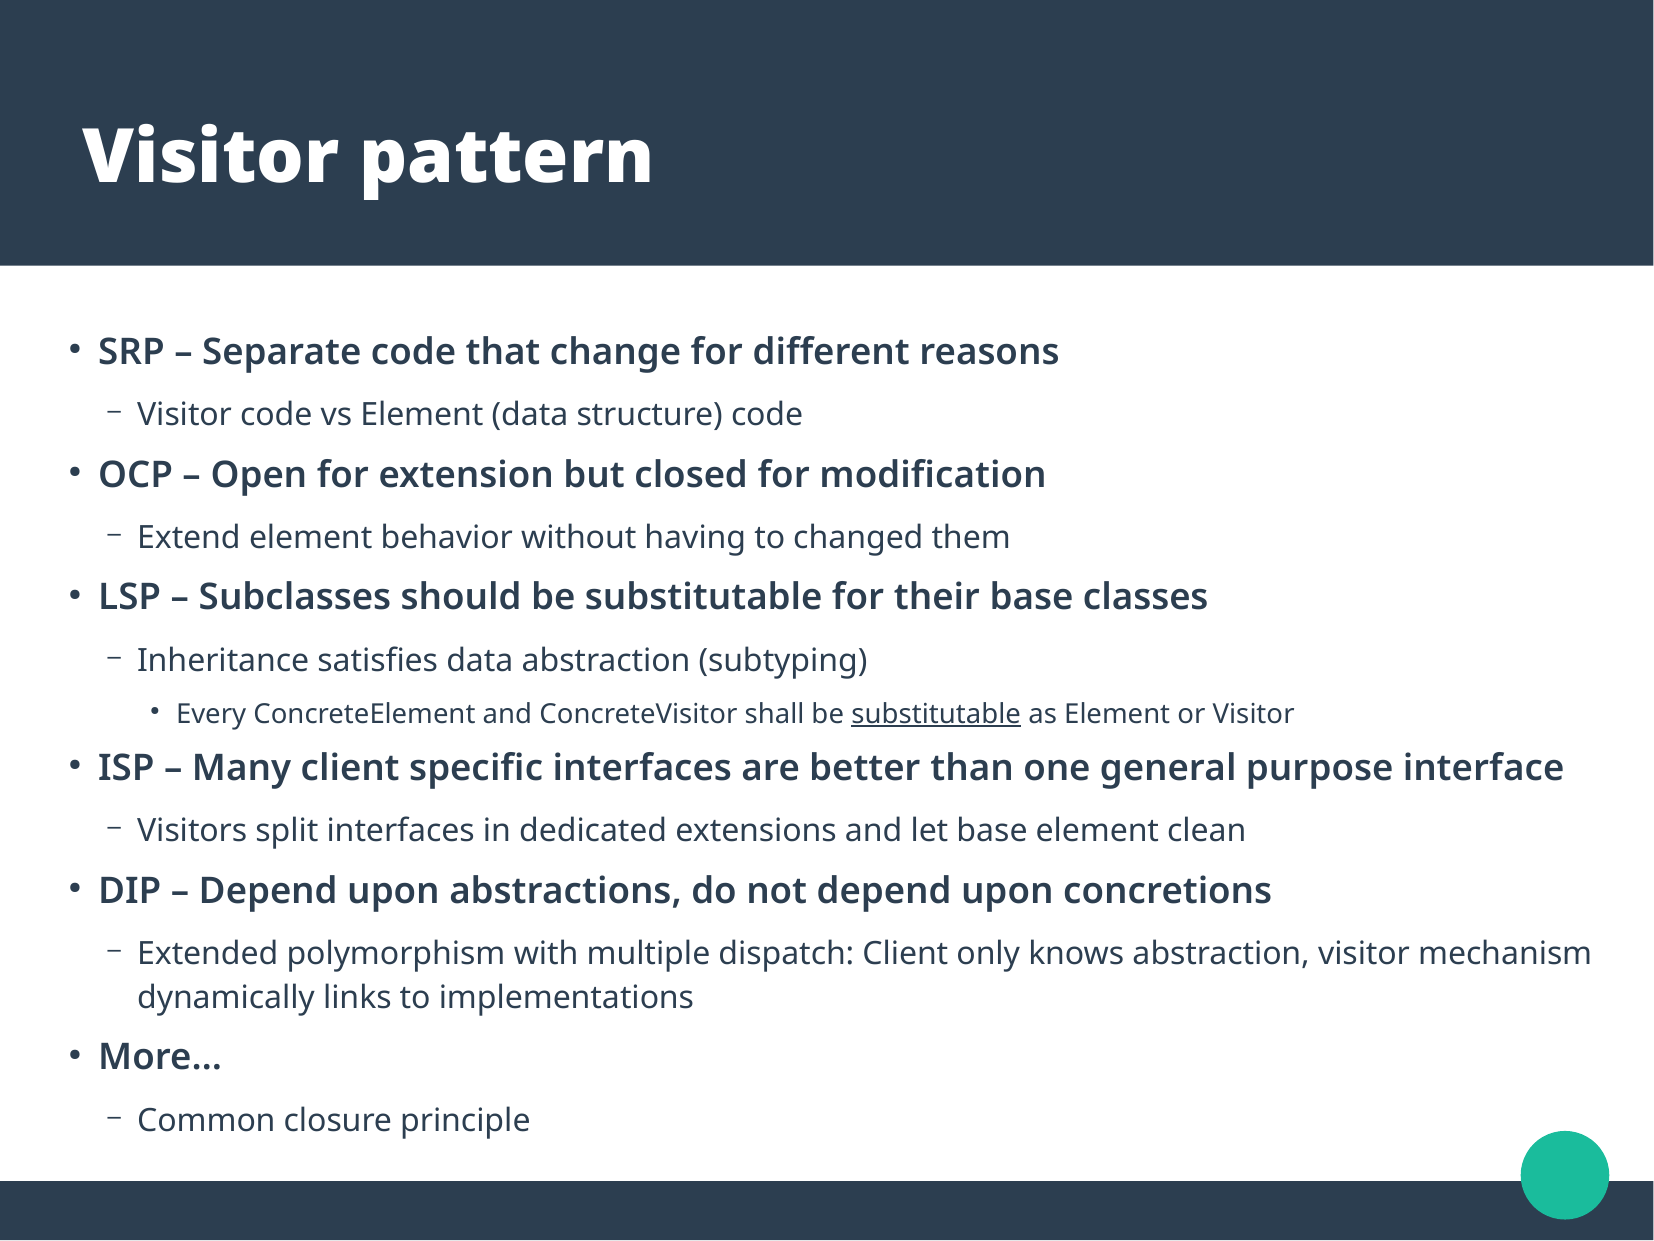

# Visitor pattern
SRP – Separate code that change for different reasons
Visitor code vs Element (data structure) code
OCP – Open for extension but closed for modification
Extend element behavior without having to changed them
LSP – Subclasses should be substitutable for their base classes
Inheritance satisfies data abstraction (subtyping)
Every ConcreteElement and ConcreteVisitor shall be substitutable as Element or Visitor
ISP – Many client specific interfaces are better than one general purpose interface
Visitors split interfaces in dedicated extensions and let base element clean
DIP – Depend upon abstractions, do not depend upon concretions
Extended polymorphism with multiple dispatch: Client only knows abstraction, visitor mechanism dynamically links to implementations
More…
Common closure principle